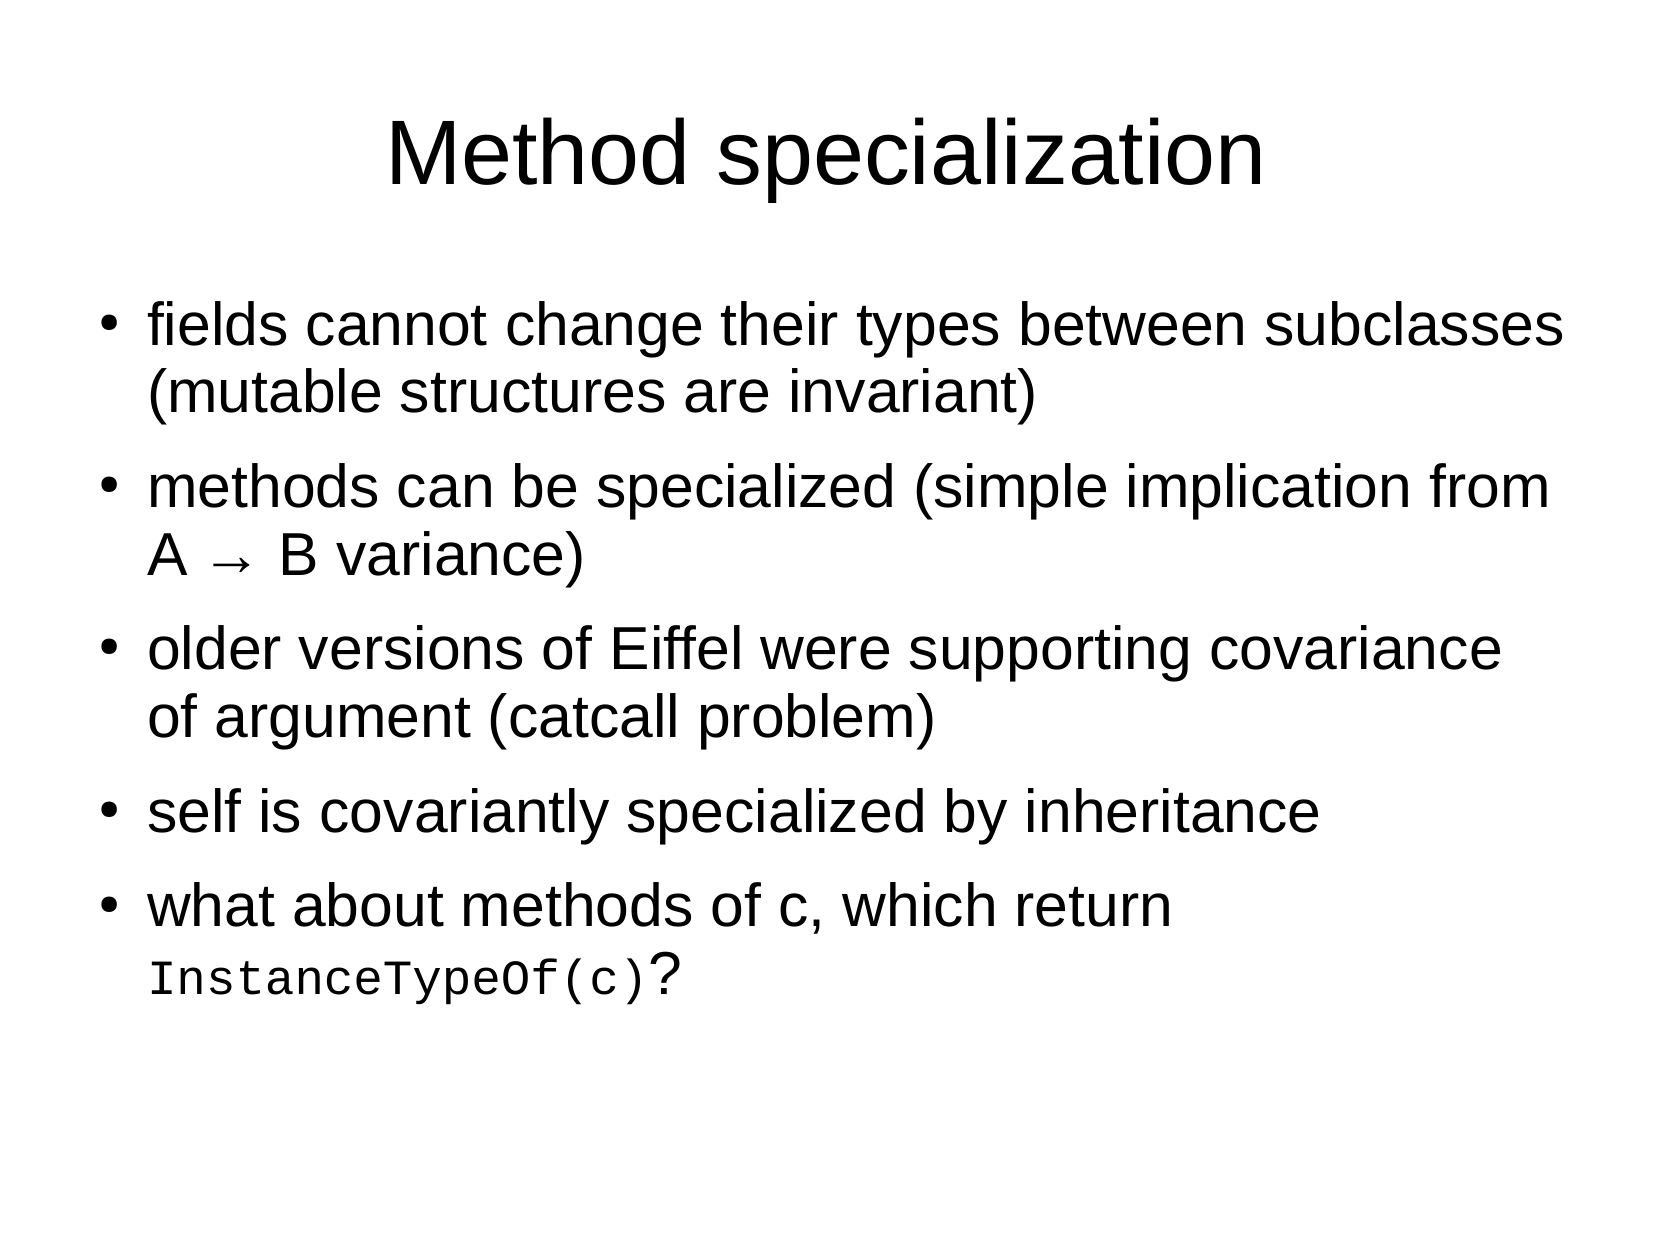

# Method specialization
fields cannot change their types between subclasses (mutable structures are invariant)
methods can be specialized (simple implication from A → B variance)
older versions of Eiffel were supporting covariance of argument (catcall problem)
self is covariantly specialized by inheritance
what about methods of c, which return InstanceTypeOf(c)?